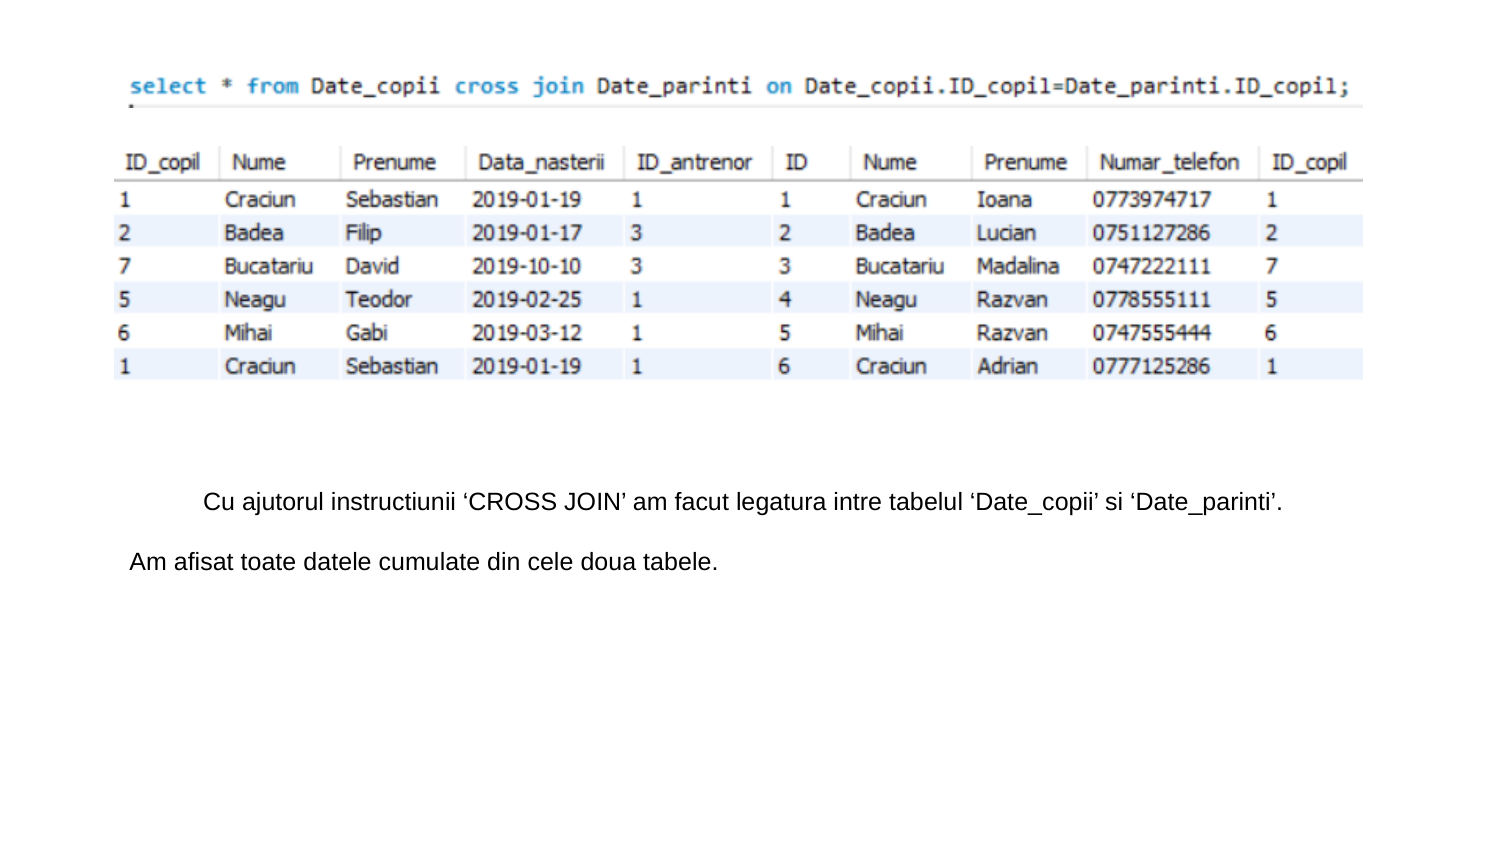

Cu ajutorul instructiunii ‘CROSS JOIN’ am facut legatura intre tabelul ‘Date_copii’ si ‘Date_parinti’.
Am afisat toate datele cumulate din cele doua tabele.